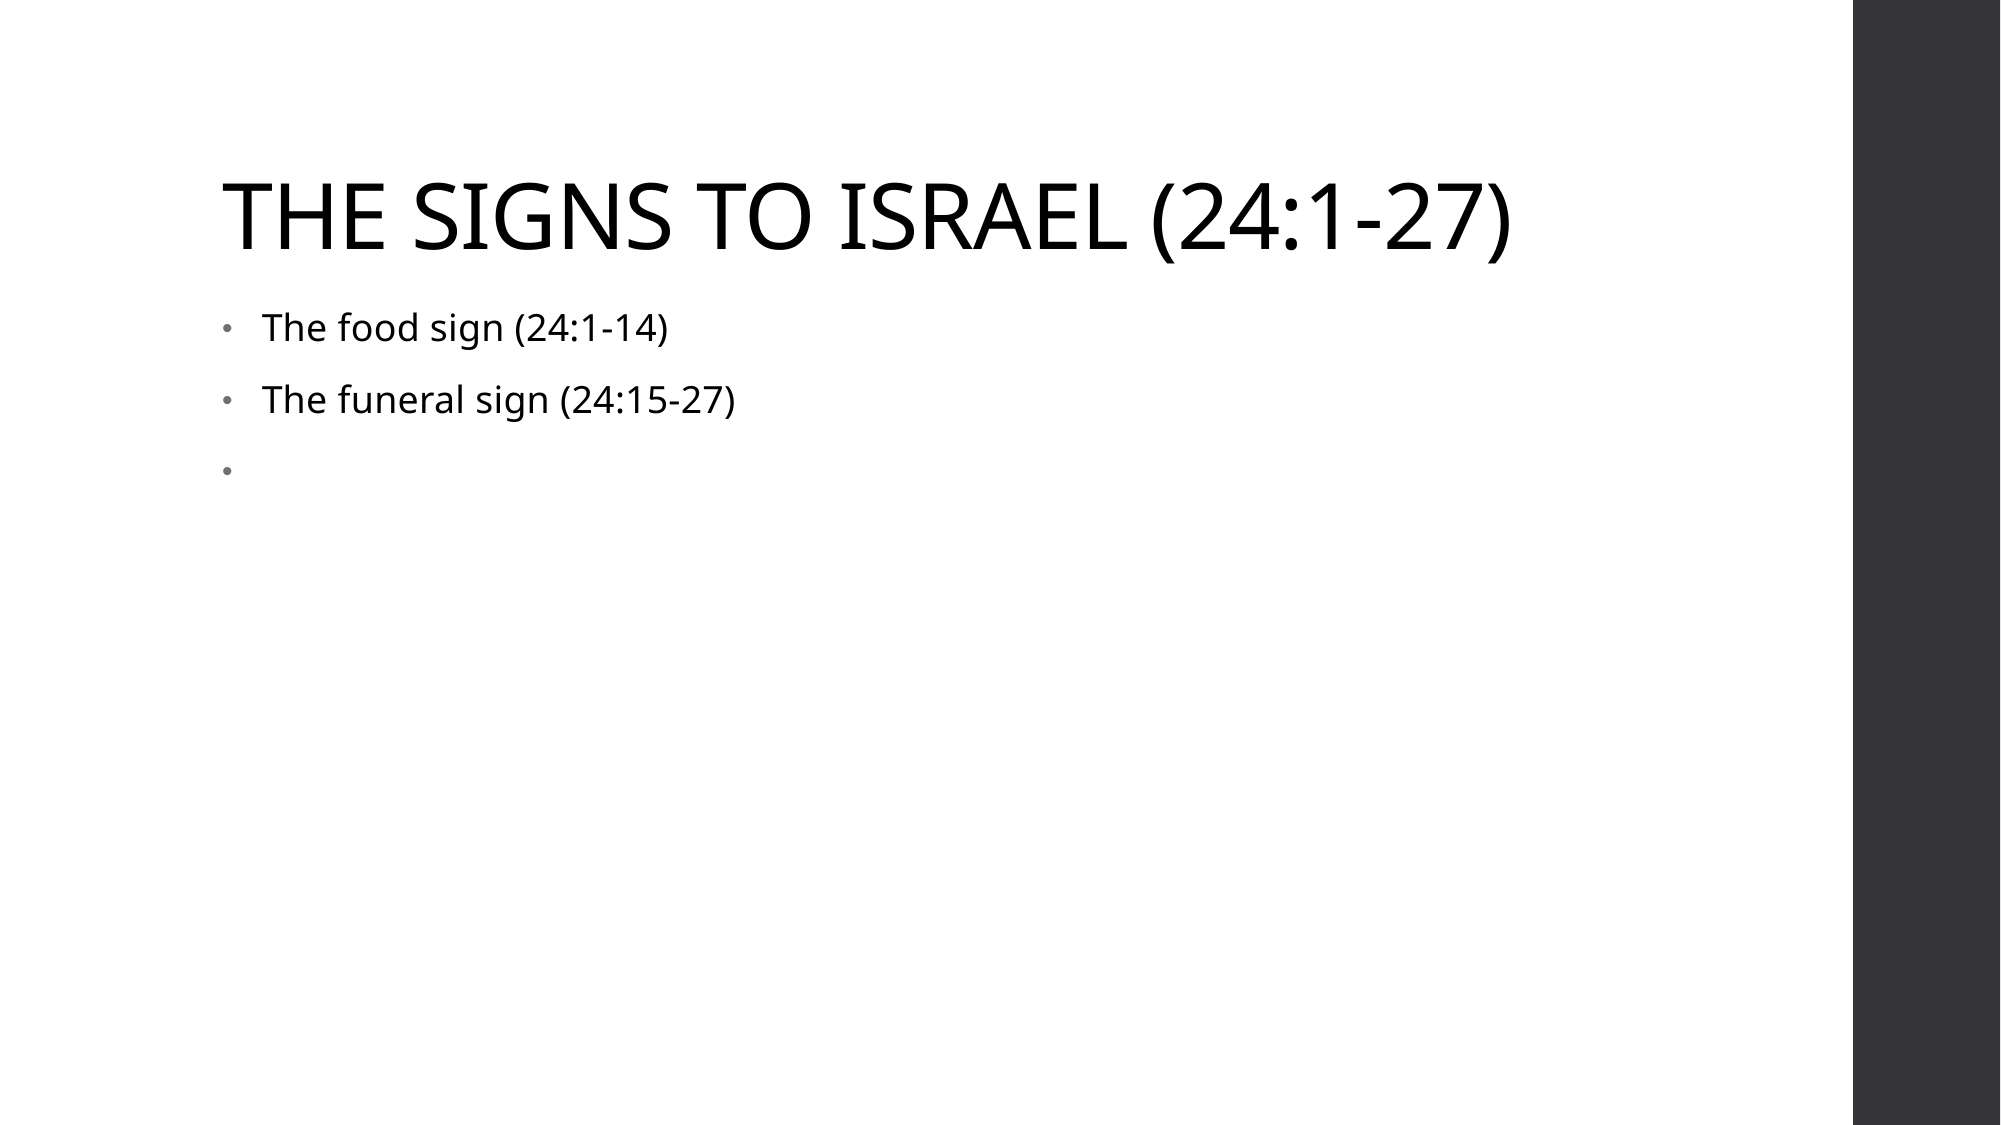

# THE SIGNS TO ISRAEL (24:1-27)
 The food sign (24:1-14)
 The funeral sign (24:15-27)